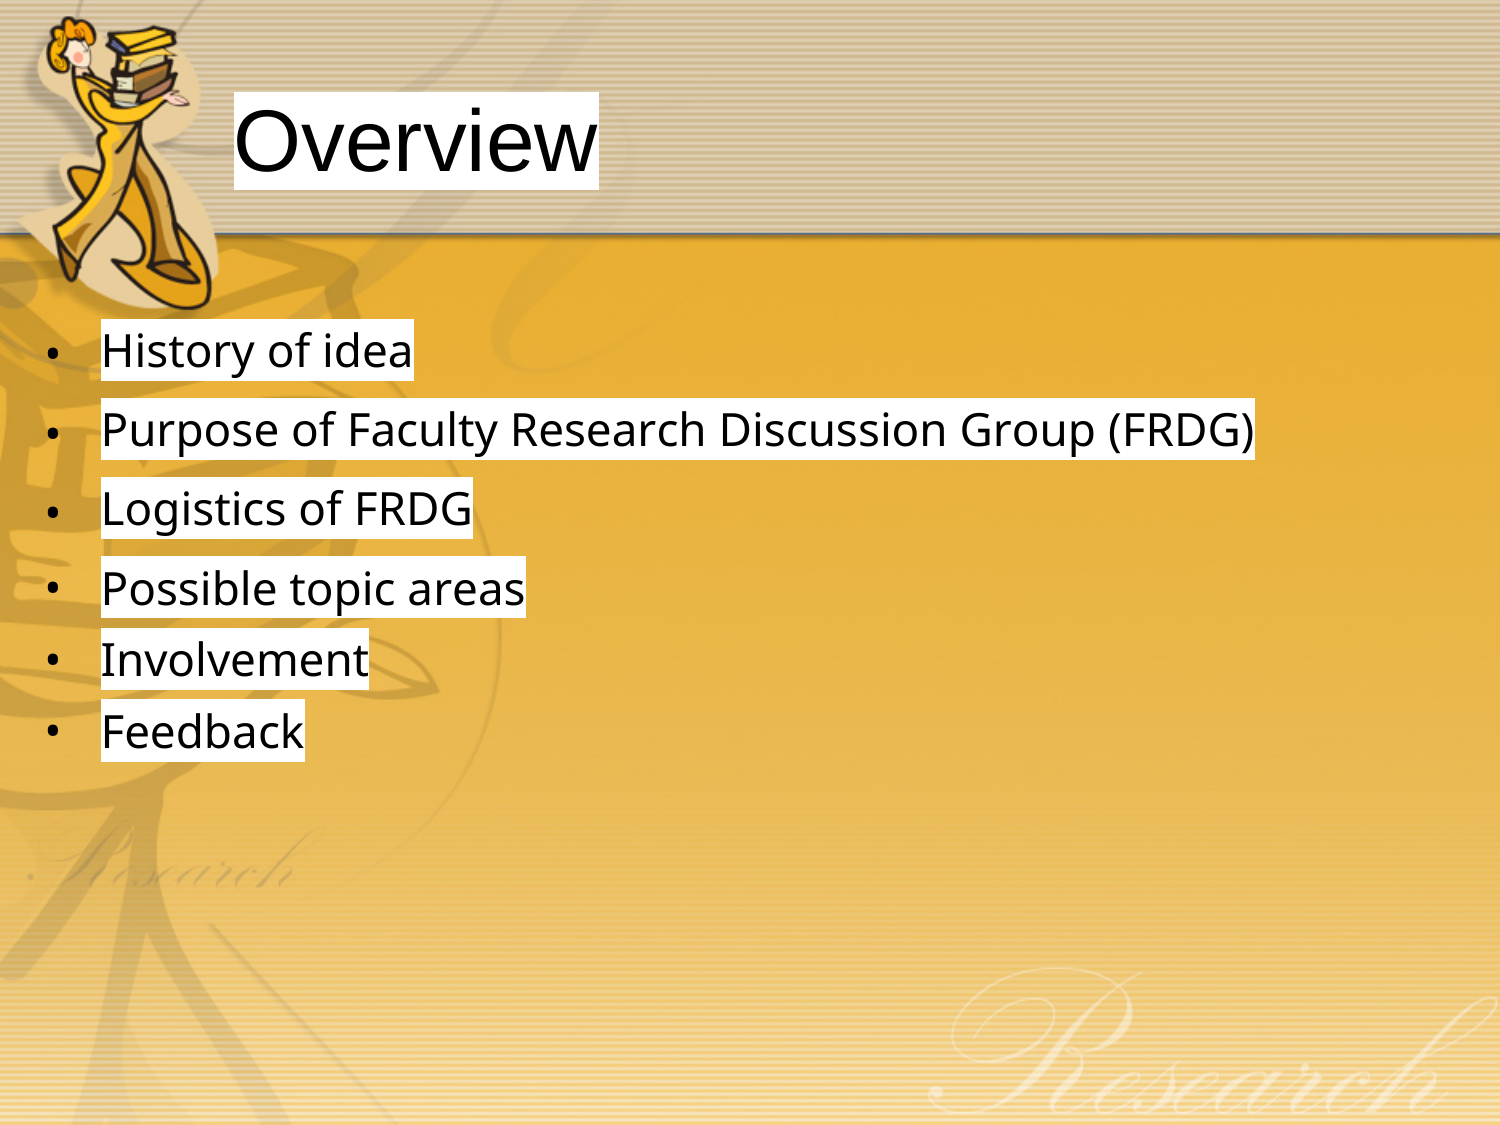

# Overview
History of idea
Purpose of Faculty Research Discussion Group (FRDG)
Logistics of FRDG
Possible topic areas
Involvement
Feedback